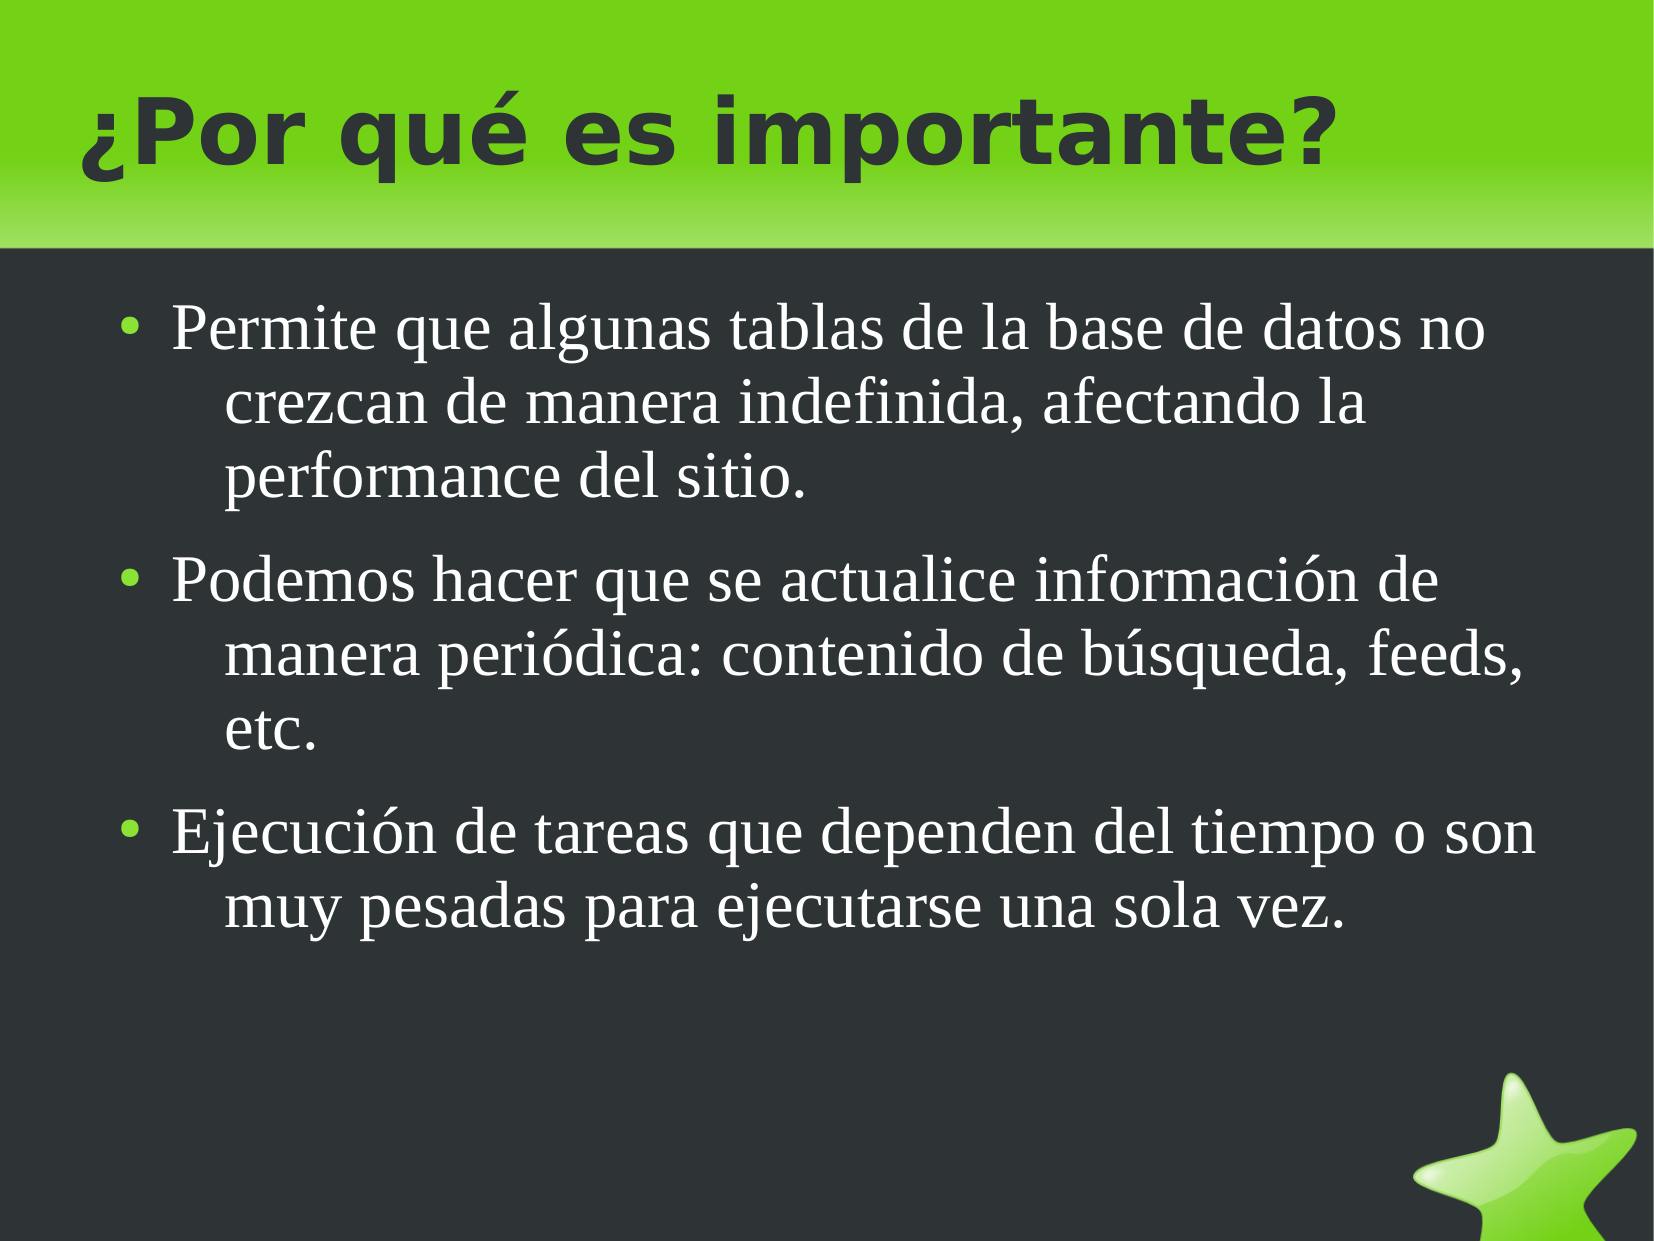

# ¿Por qué es importante?
Permite que algunas tablas de la base de datos no crezcan de manera indefinida, afectando la performance del sitio.
Podemos hacer que se actualice información de manera periódica: contenido de búsqueda, feeds, etc.
Ejecución de tareas que dependen del tiempo o son muy pesadas para ejecutarse una sola vez.